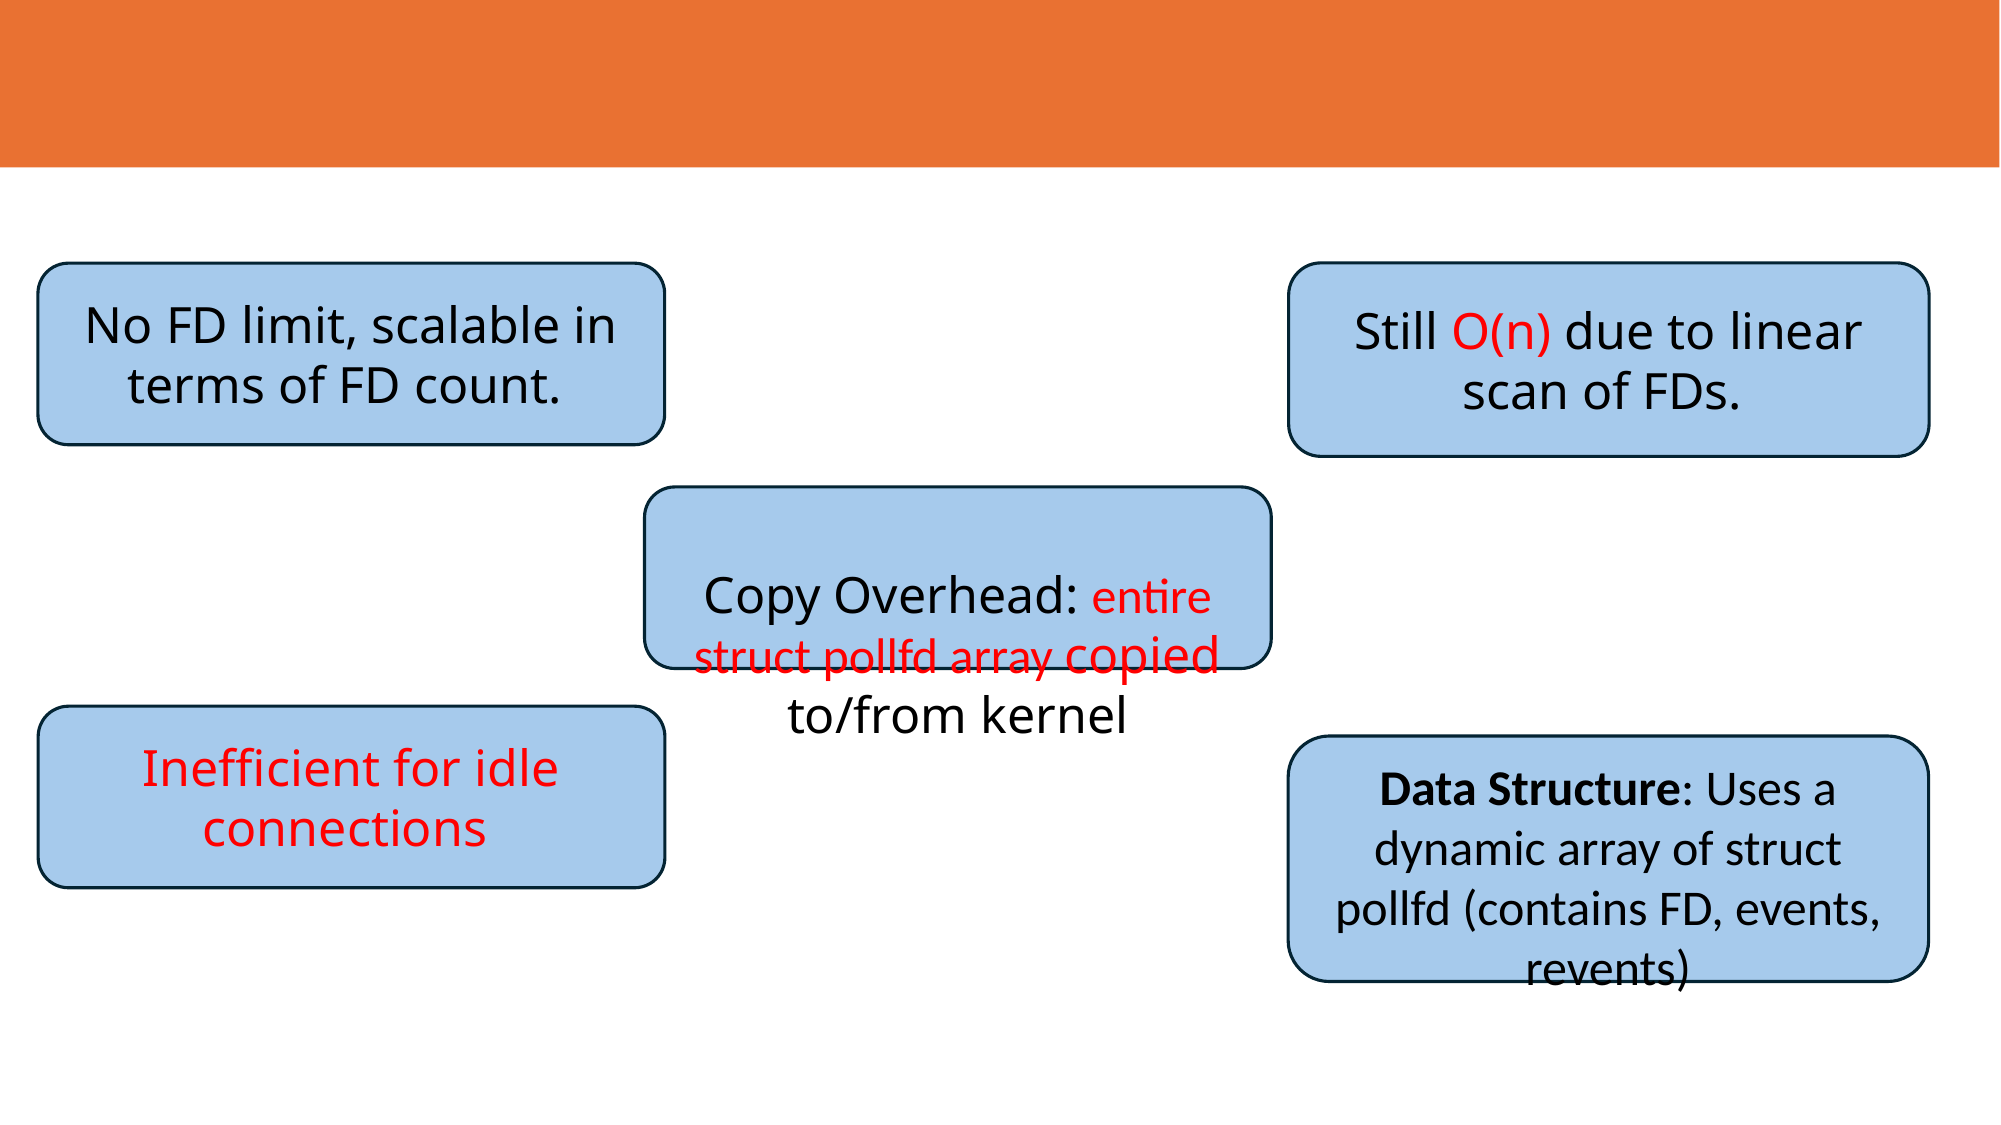

# poll()
Still O(n) due to linear scan of FDs.
No FD limit, scalable in terms of FD count.
Copy Overhead: entire struct pollfd array copied to/from kernel
Inefficient for idle
connections
Data Structure: Uses a dynamic array of struct pollfd (contains FD, events, revents)